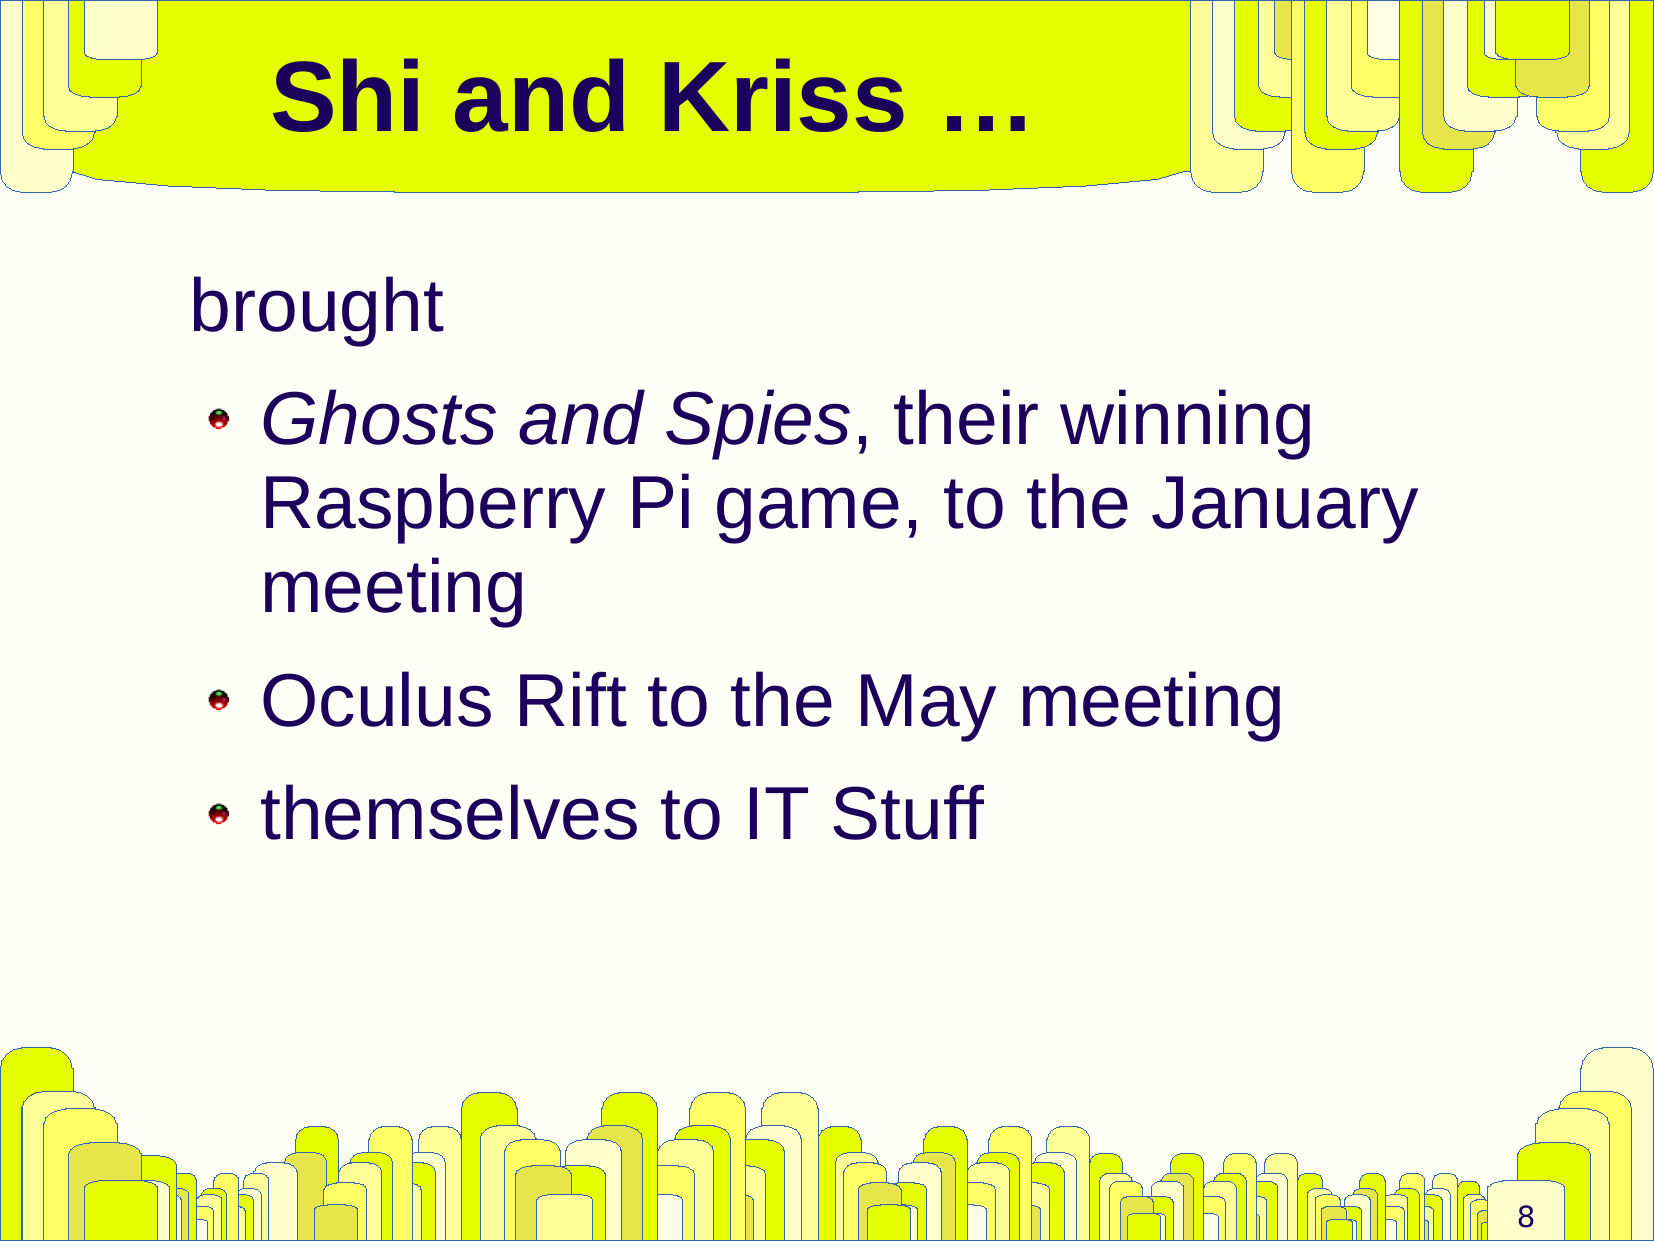

# Shi and Kriss …
brought
Ghosts and Spies, their winning Raspberry Pi game, to the January meeting
Oculus Rift to the May meeting
themselves to IT Stuff